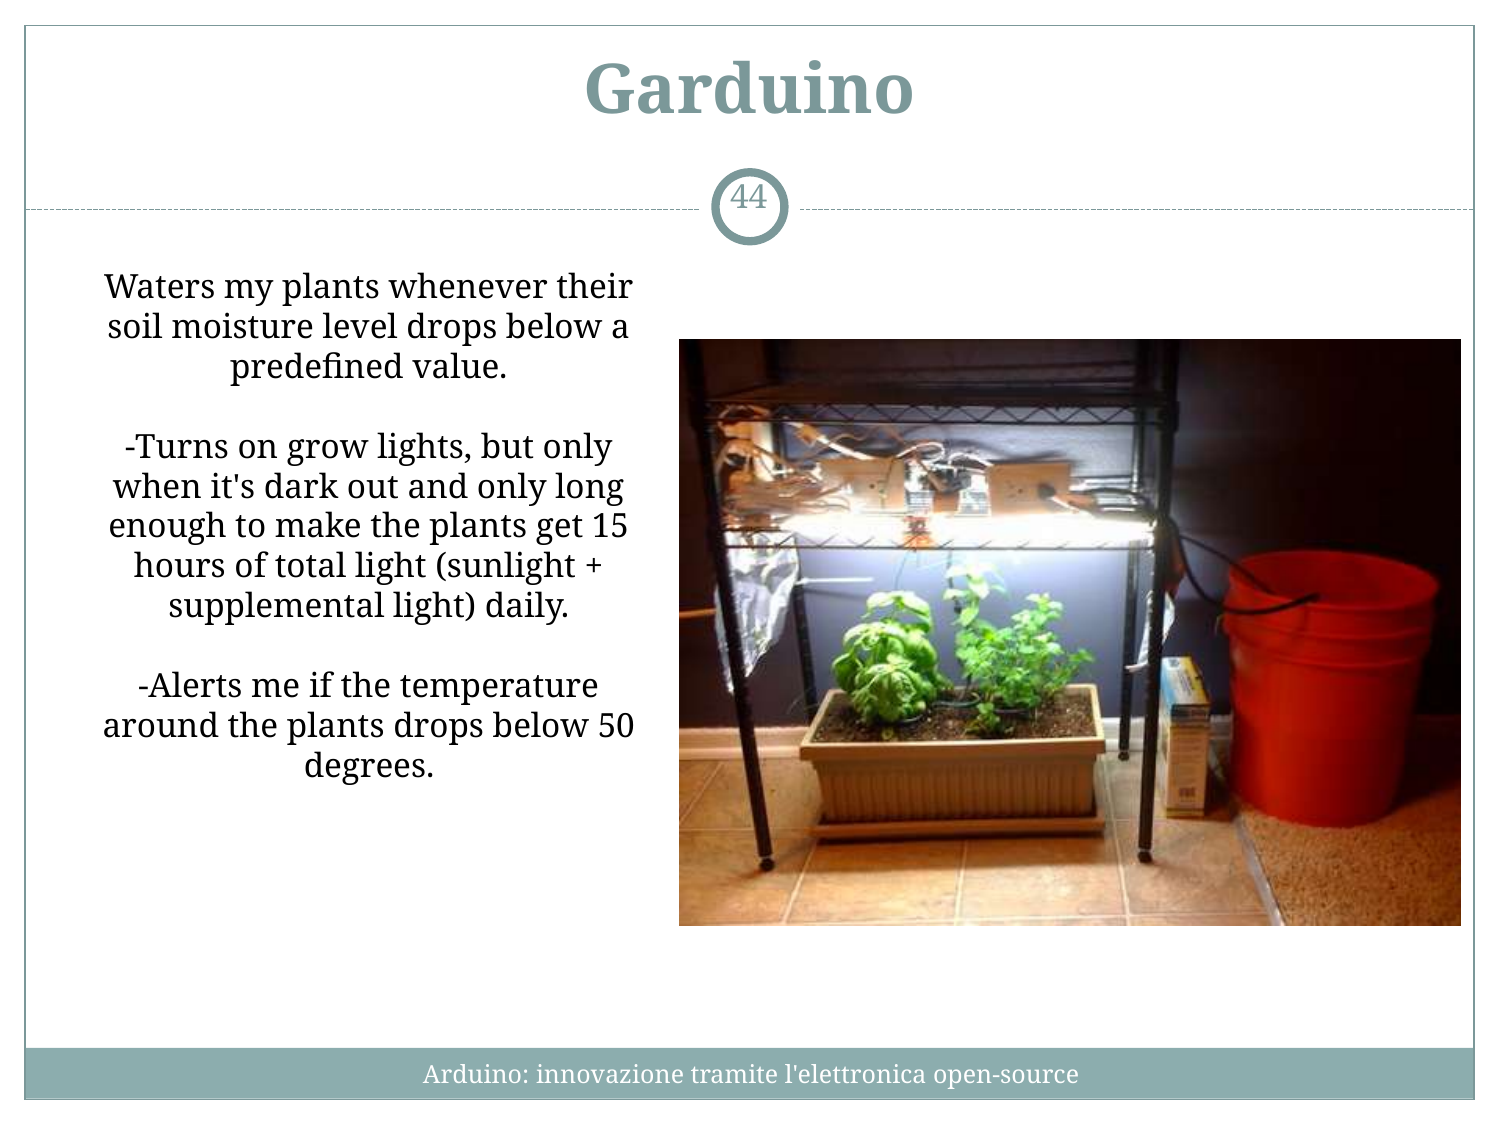

# Garduino
Waters my plants whenever their soil moisture level drops below a predefined value.
-Turns on grow lights, but only when it's dark out and only long enough to make the plants get 15 hours of total light (sunlight + supplemental light) daily.
-Alerts me if the temperature around the plants drops below 50 degrees.
Arduino: innovazione tramite l'elettronica open-source